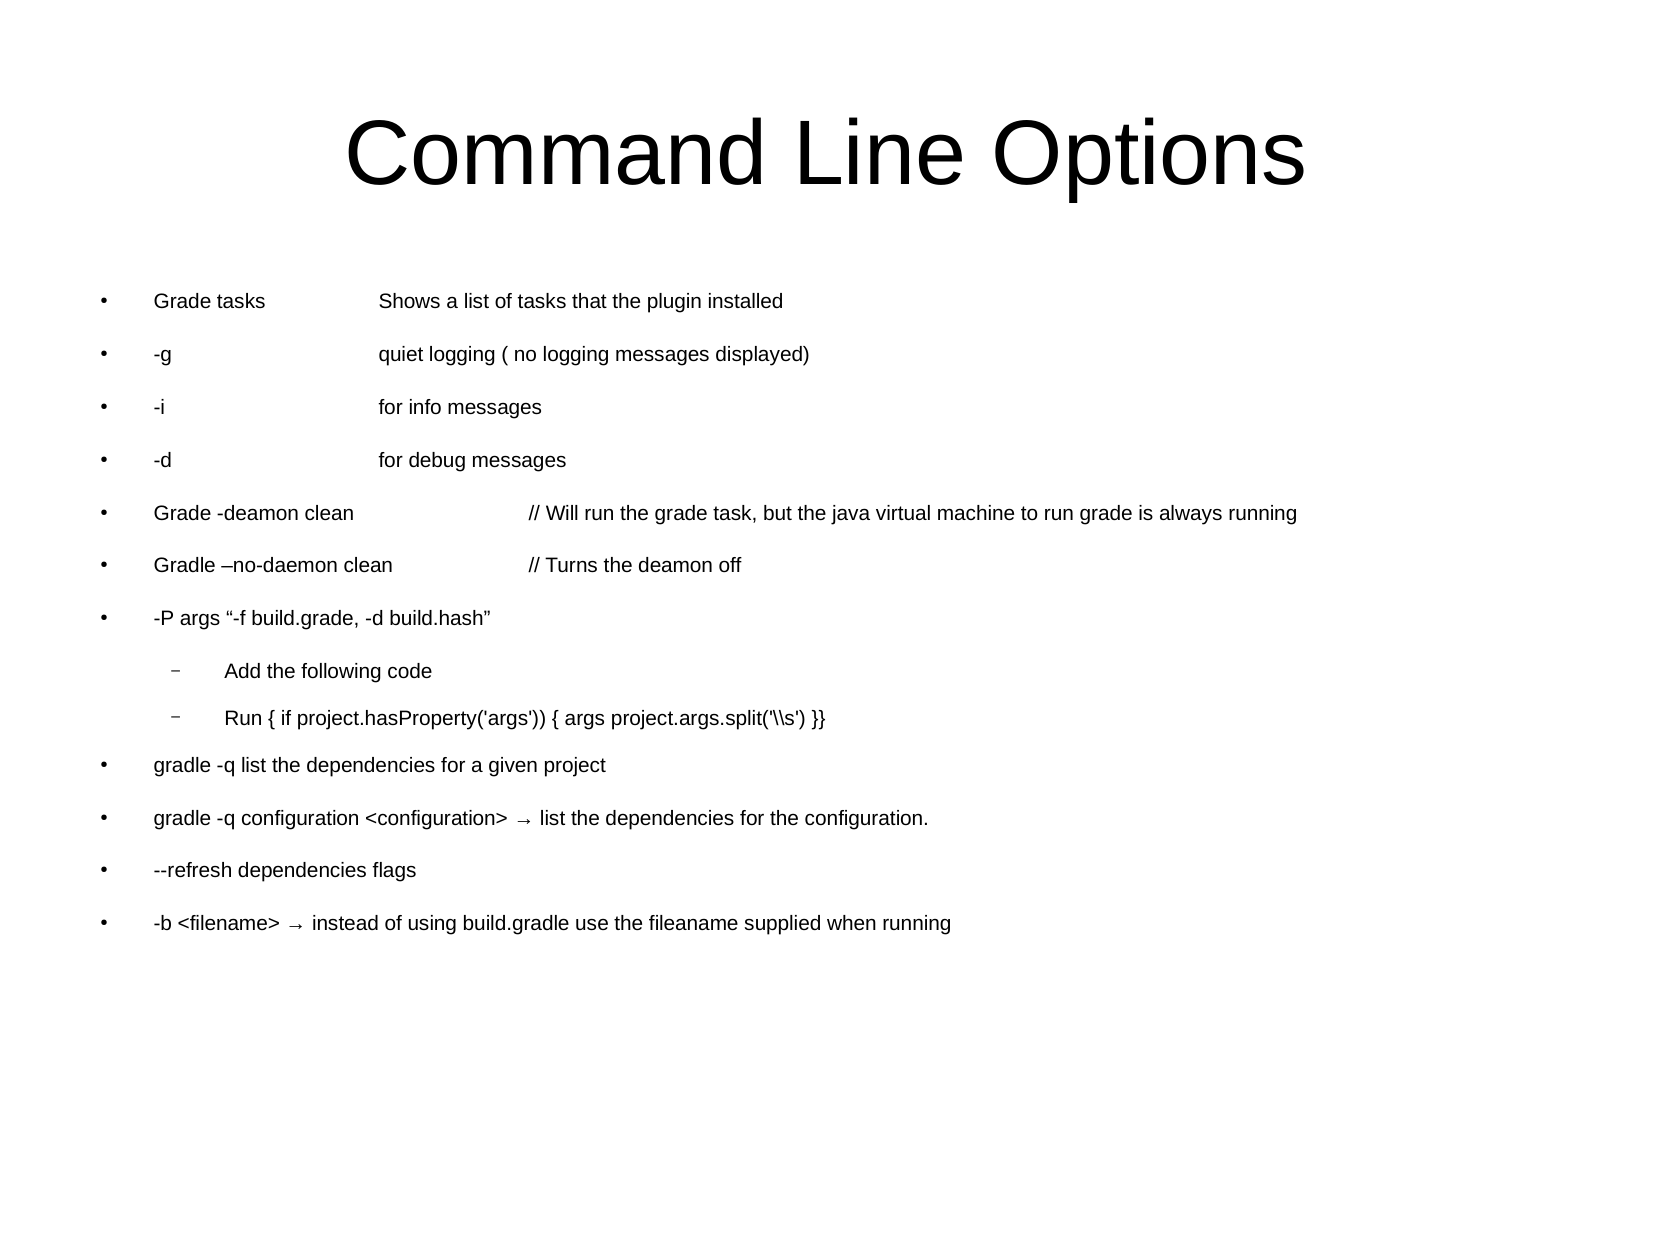

# Command Line Options
Grade tasks		Shows a list of tasks that the plugin installed
-g			quiet logging ( no logging messages displayed)
-i			for info messages
-d 			for debug messages
Grade -deamon clean			// Will run the grade task, but the java virtual machine to run grade is always running
Gradle –no-daemon clean		// Turns the deamon off
-P args “-f build.grade, -d build.hash”
Add the following code
Run { if project.hasProperty('args')) { args project.args.split('\\s') }}
gradle -q list the dependencies for a given project
gradle -q configuration <configuration> → list the dependencies for the configuration.
--refresh dependencies flags
-b <filename> → instead of using build.gradle use the fileaname supplied when running